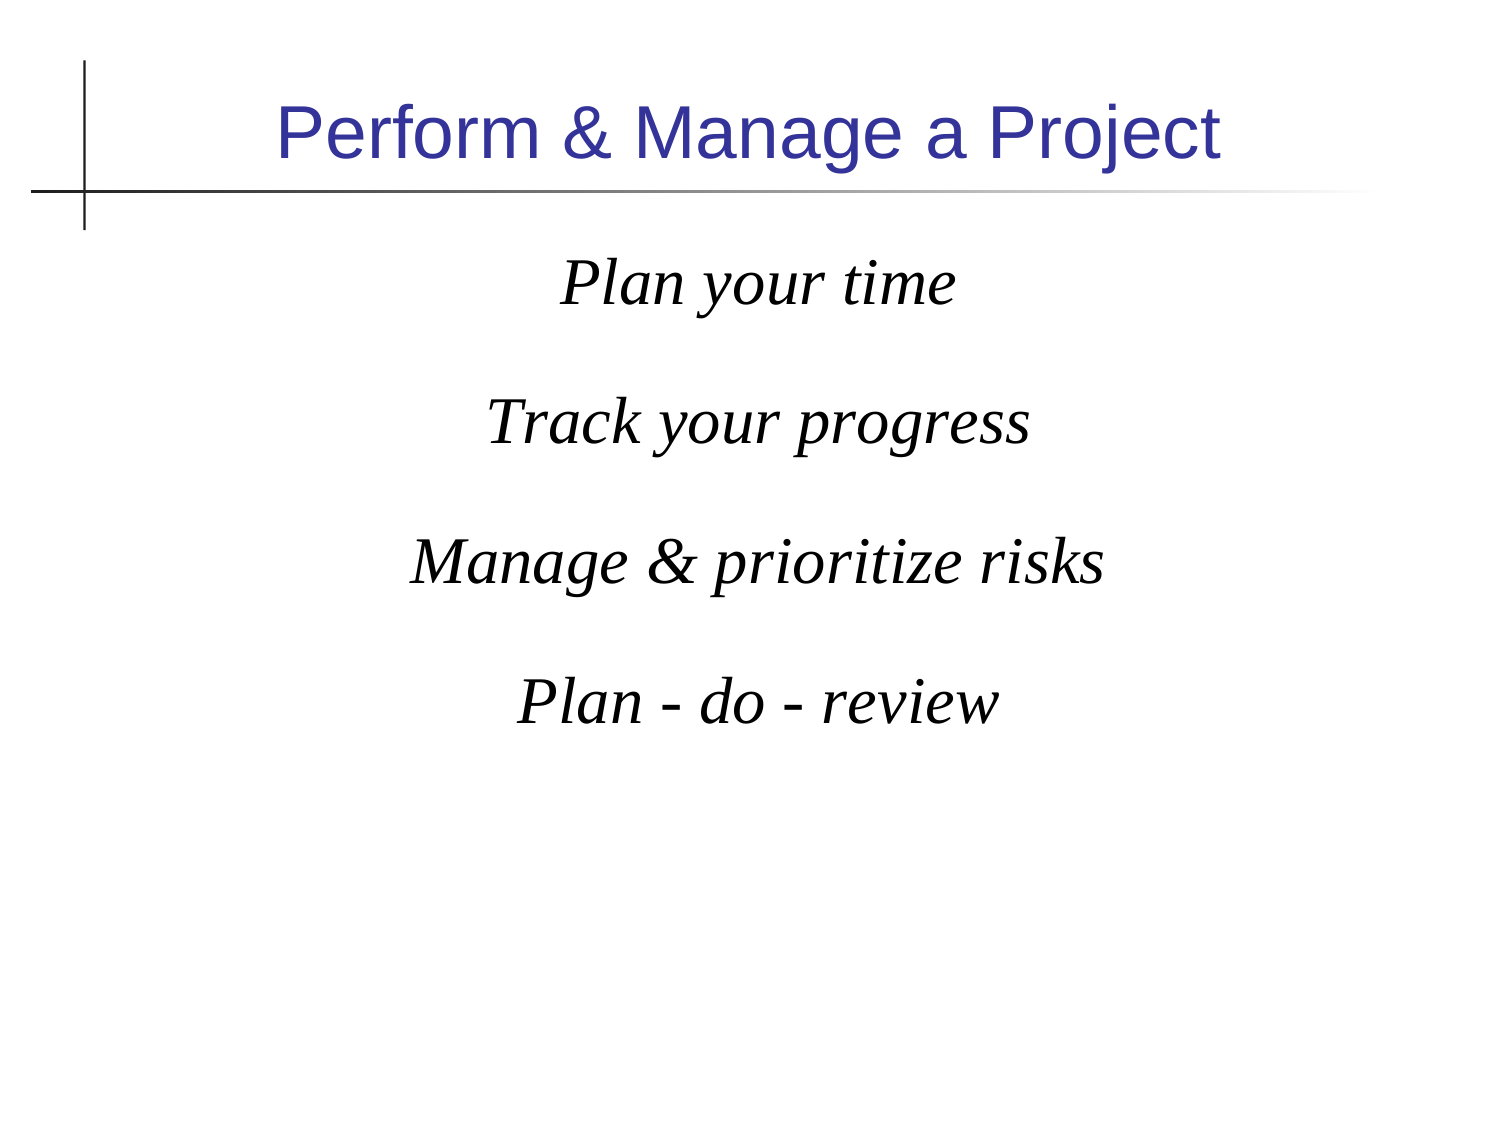

# Perform & Manage a Project
Plan your time
Track your progress
Manage & prioritize risks
Plan - do - review